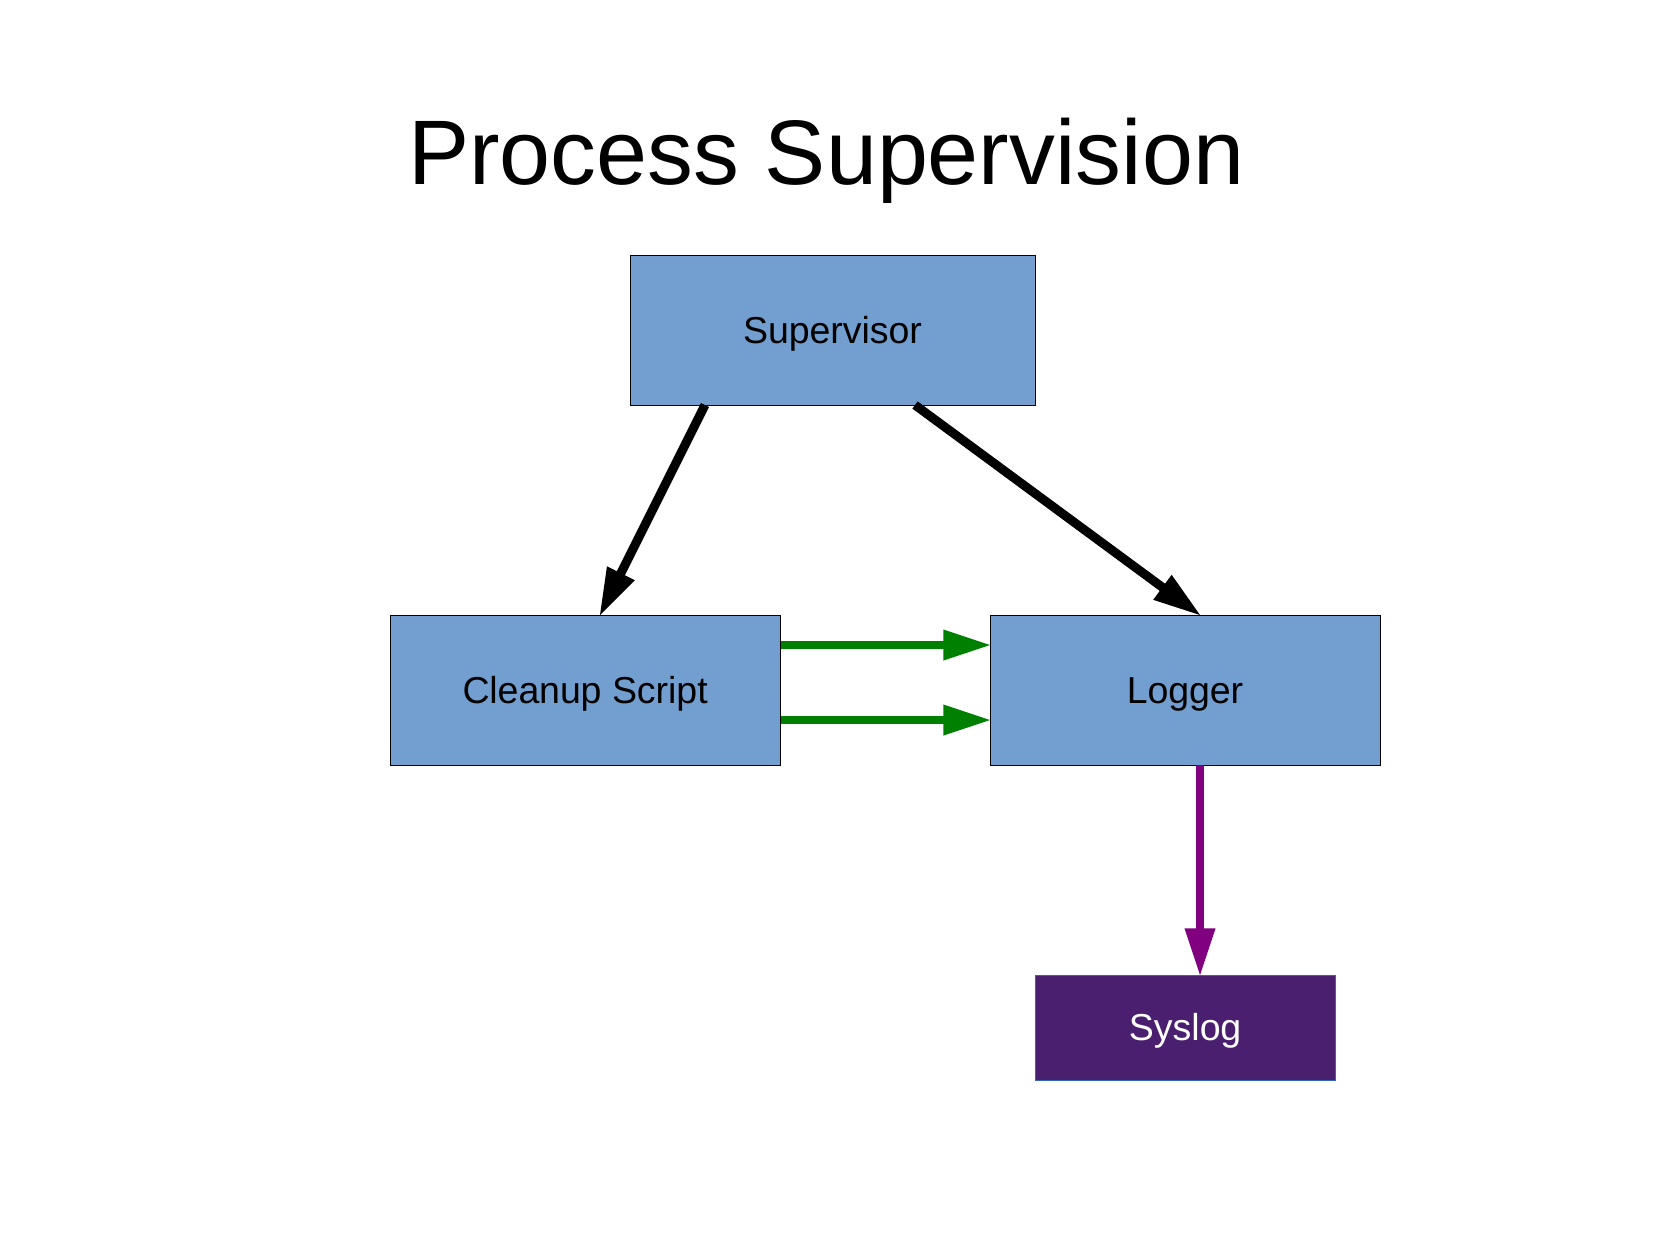

# Process Supervision
Supervisor
Cleanup Script
Logger
Syslog